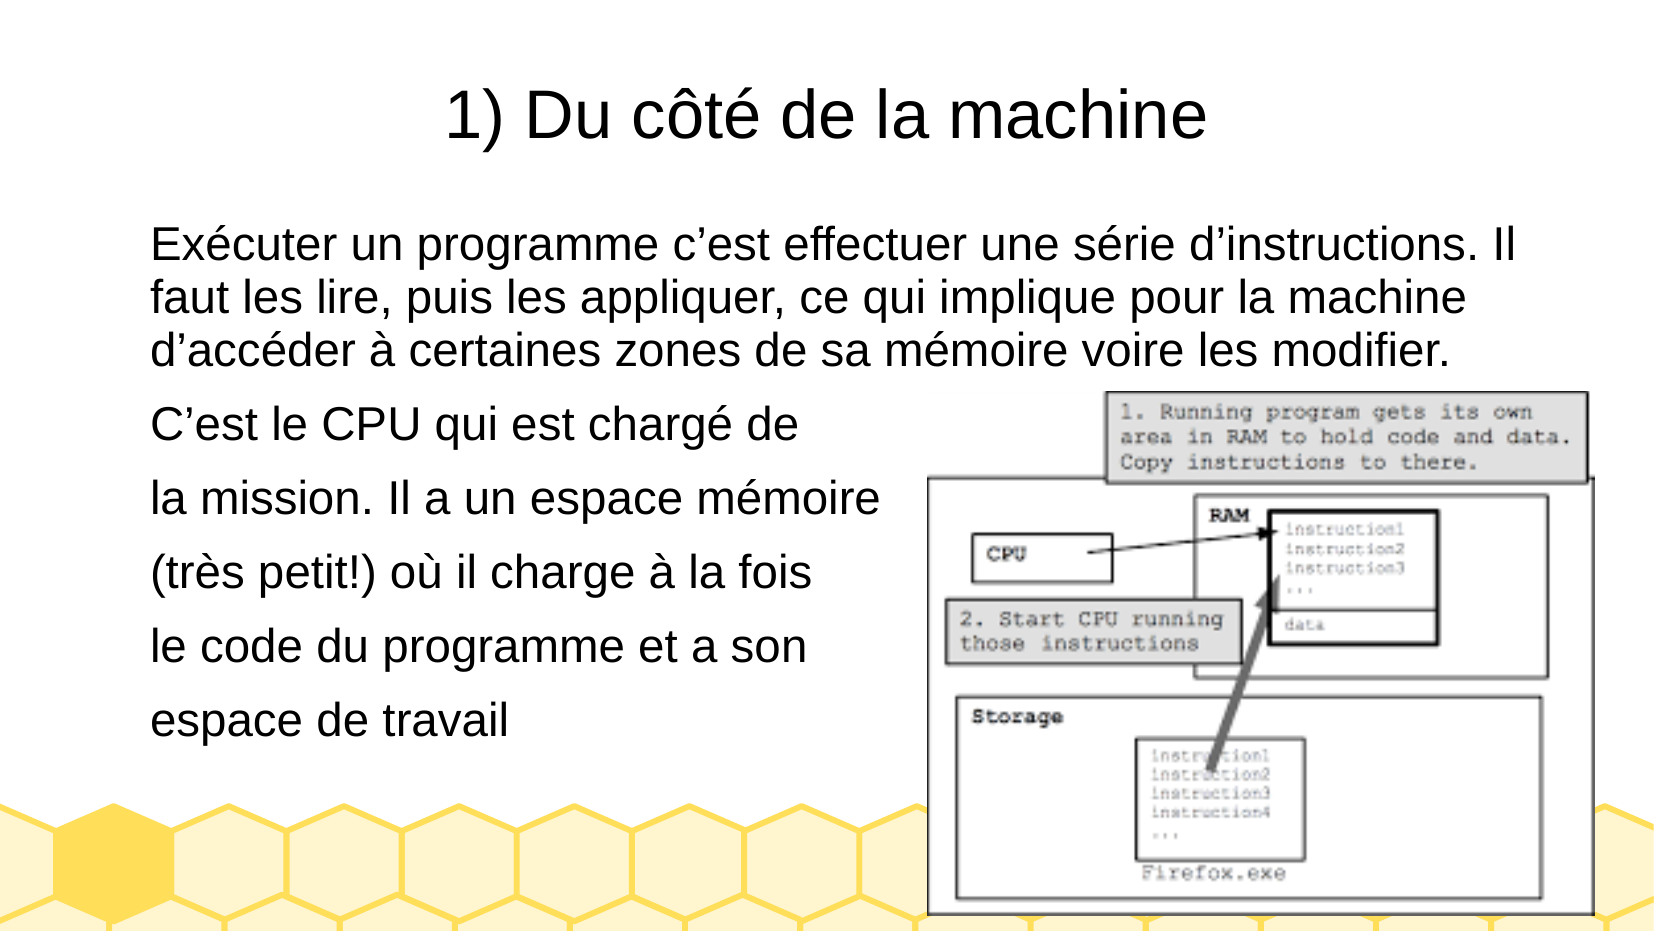

# 1) Du côté de la machine
Exécuter un programme c’est effectuer une série d’instructions. Il faut les lire, puis les appliquer, ce qui implique pour la machine d’accéder à certaines zones de sa mémoire voire les modifier.
C’est le CPU qui est chargé de
la mission. Il a un espace mémoire
(très petit!) où il charge à la fois
le code du programme et a son
espace de travail